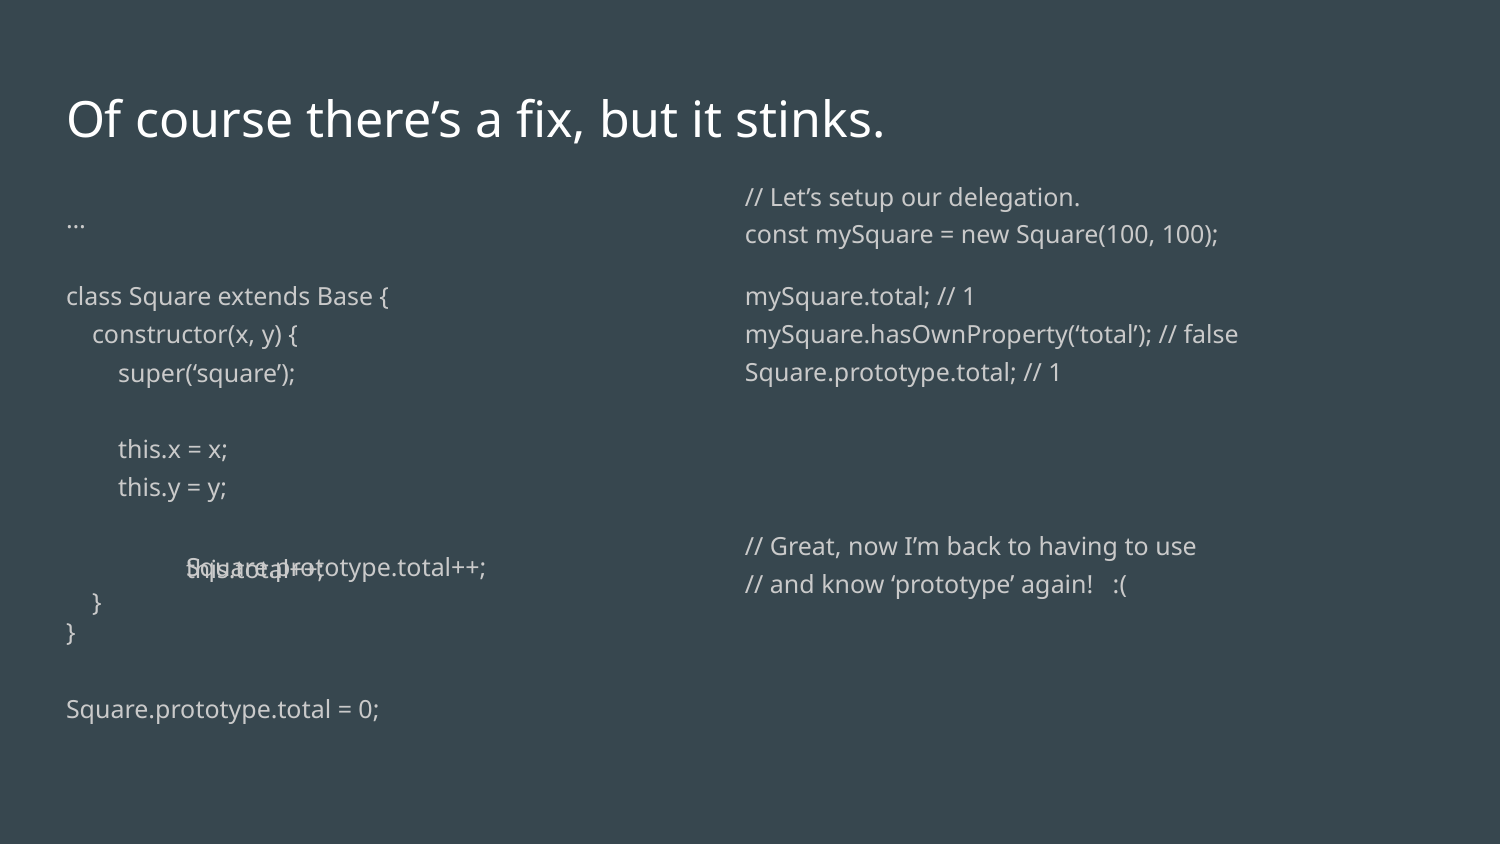

# Of course there’s a fix, but it stinks.
// Let’s setup our delegation.
const mySquare = new Square(100, 100);
…
class Square extends Base {
 constructor(x, y) {
 super(‘square’);
 this.x = x;
 this.y = y;
 }
}
Square.prototype.total = 0;
mySquare.total; // 1
mySquare.hasOwnProperty(‘total’); // false
Square.prototype.total; // 1
// Great, now I’m back to having to use
// and know ‘prototype’ again! :(
Square.prototype.total++;
this.total++;